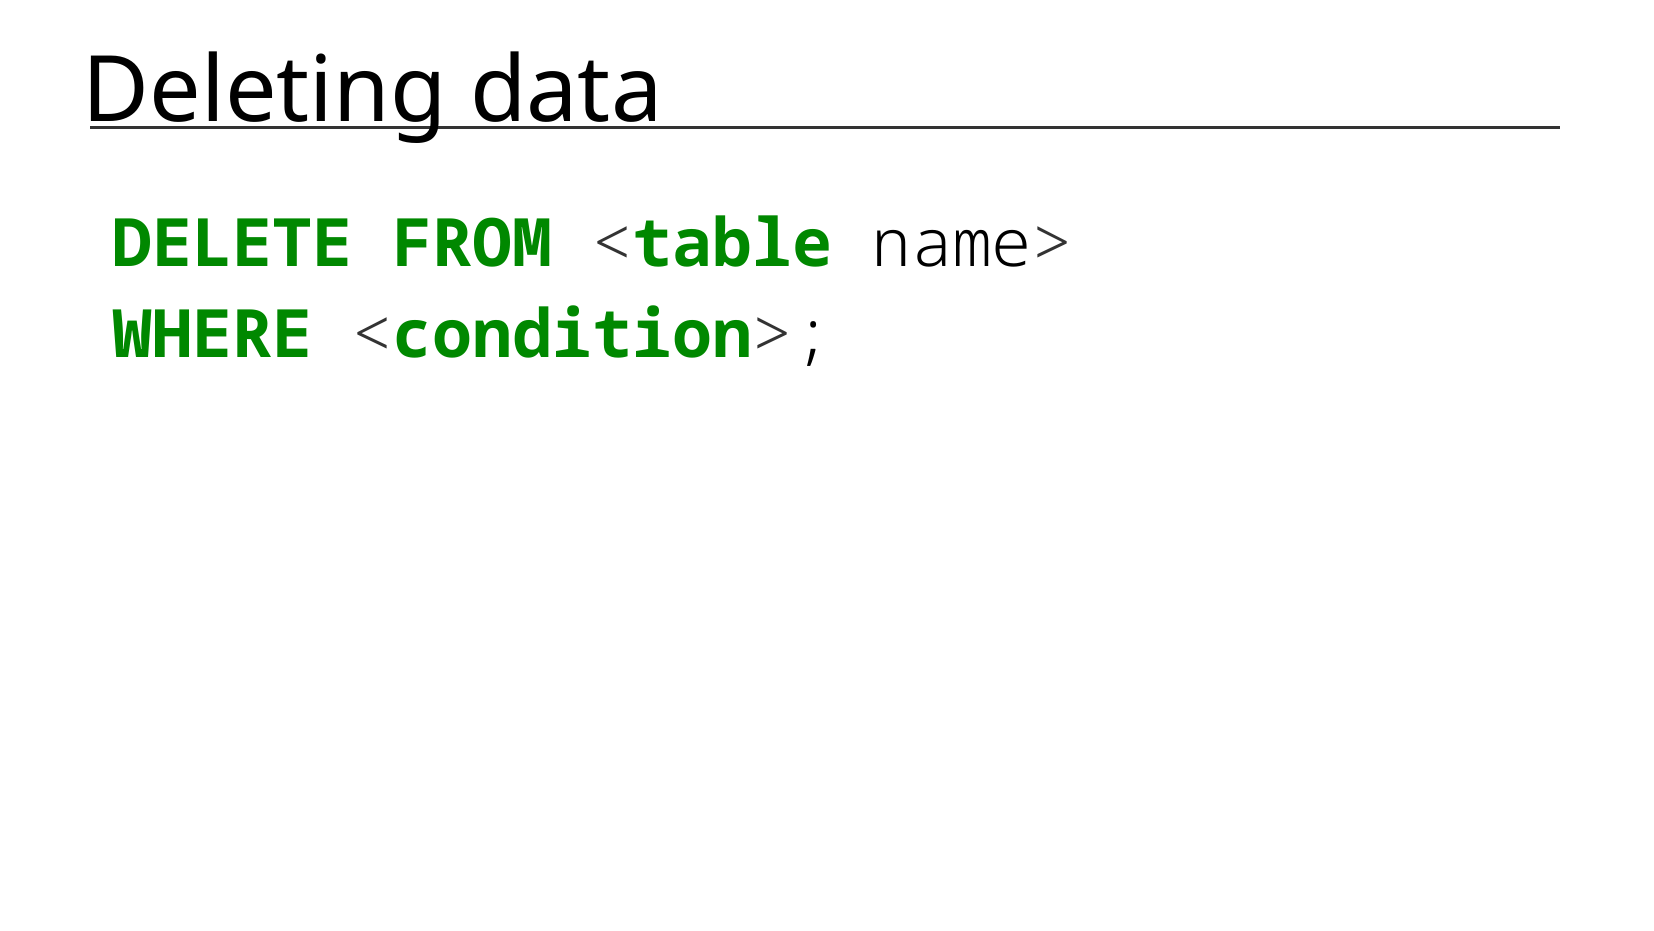

# Deleting data
DELETE FROM <table name>
WHERE <condition>;